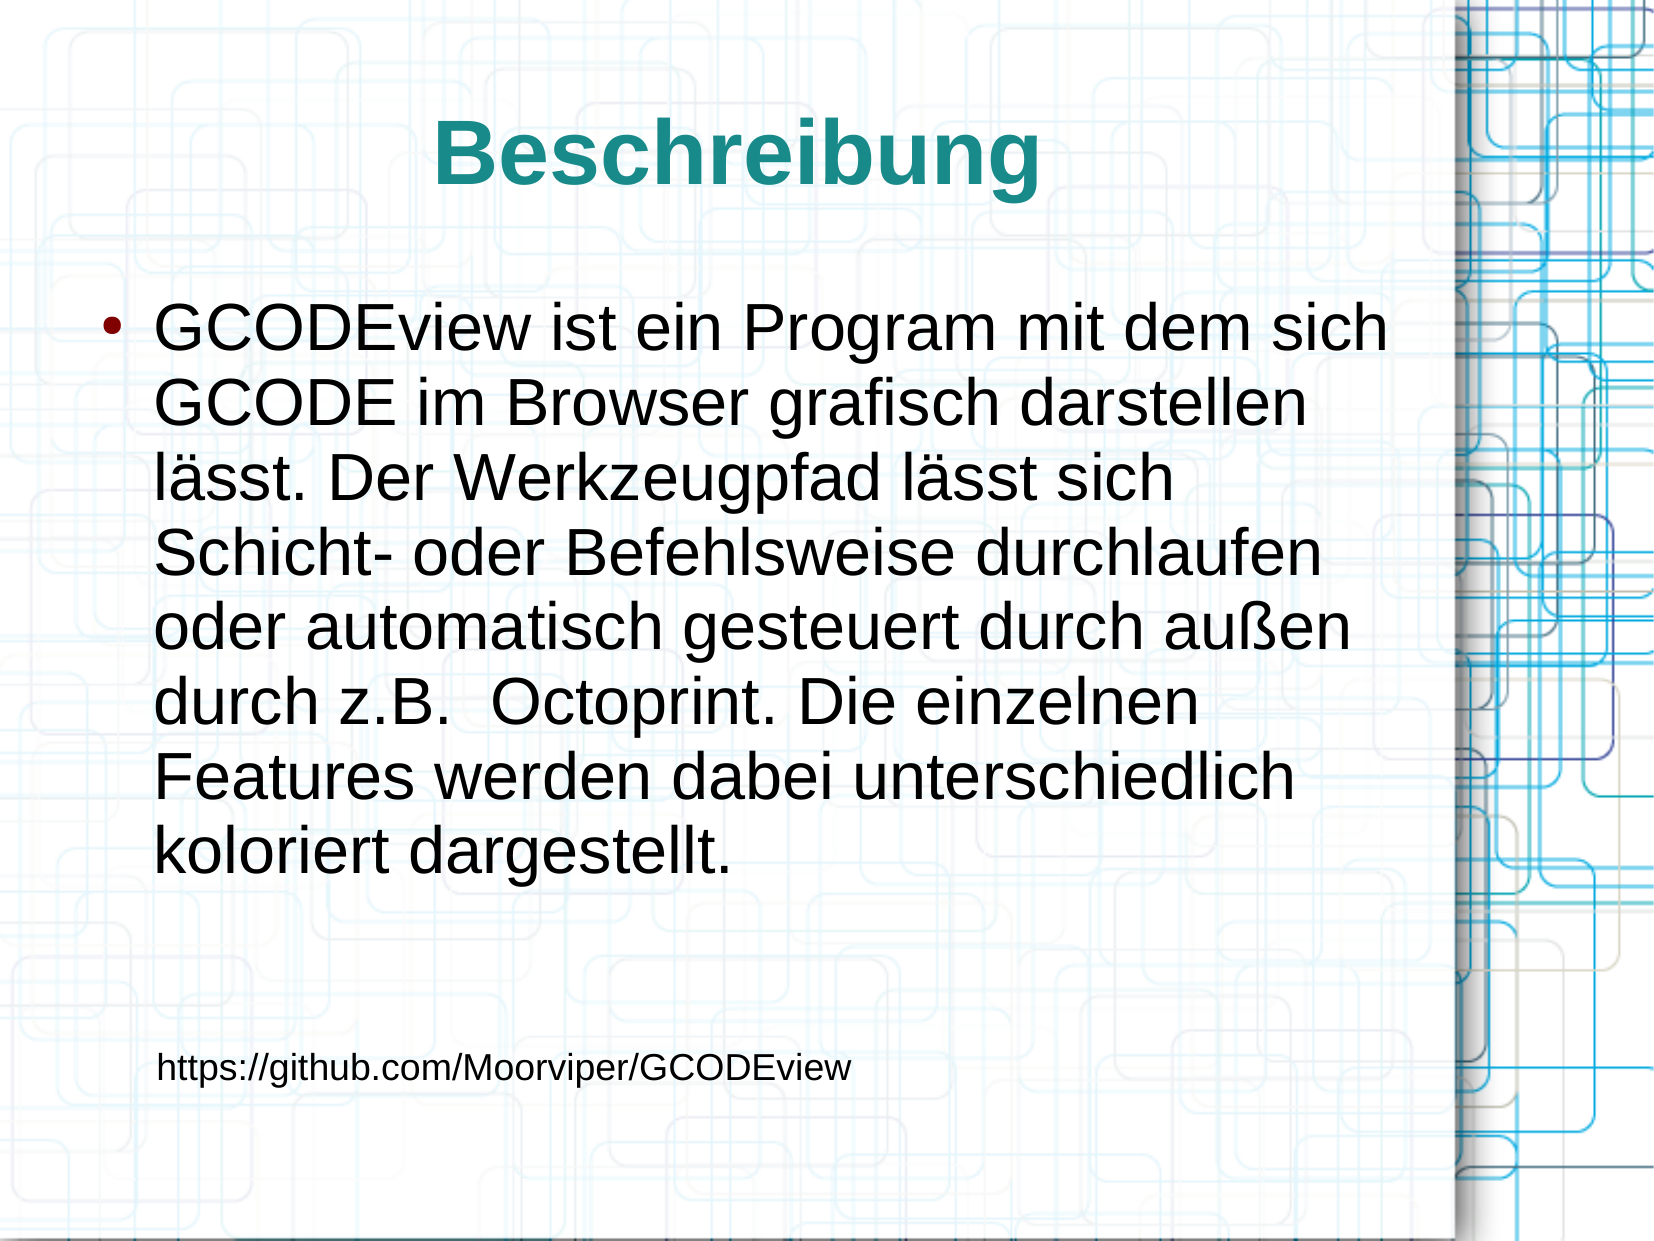

# Beschreibung
GCODEview ist ein Program mit dem sich GCODE im Browser grafisch darstellen lässt. Der Werkzeugpfad lässt sich Schicht- oder Befehlsweise durchlaufen oder automatisch gesteuert durch außen durch z.B. Octoprint. Die einzelnen Features werden dabei unterschiedlich koloriert dargestellt.
https://github.com/Moorviper/GCODEview